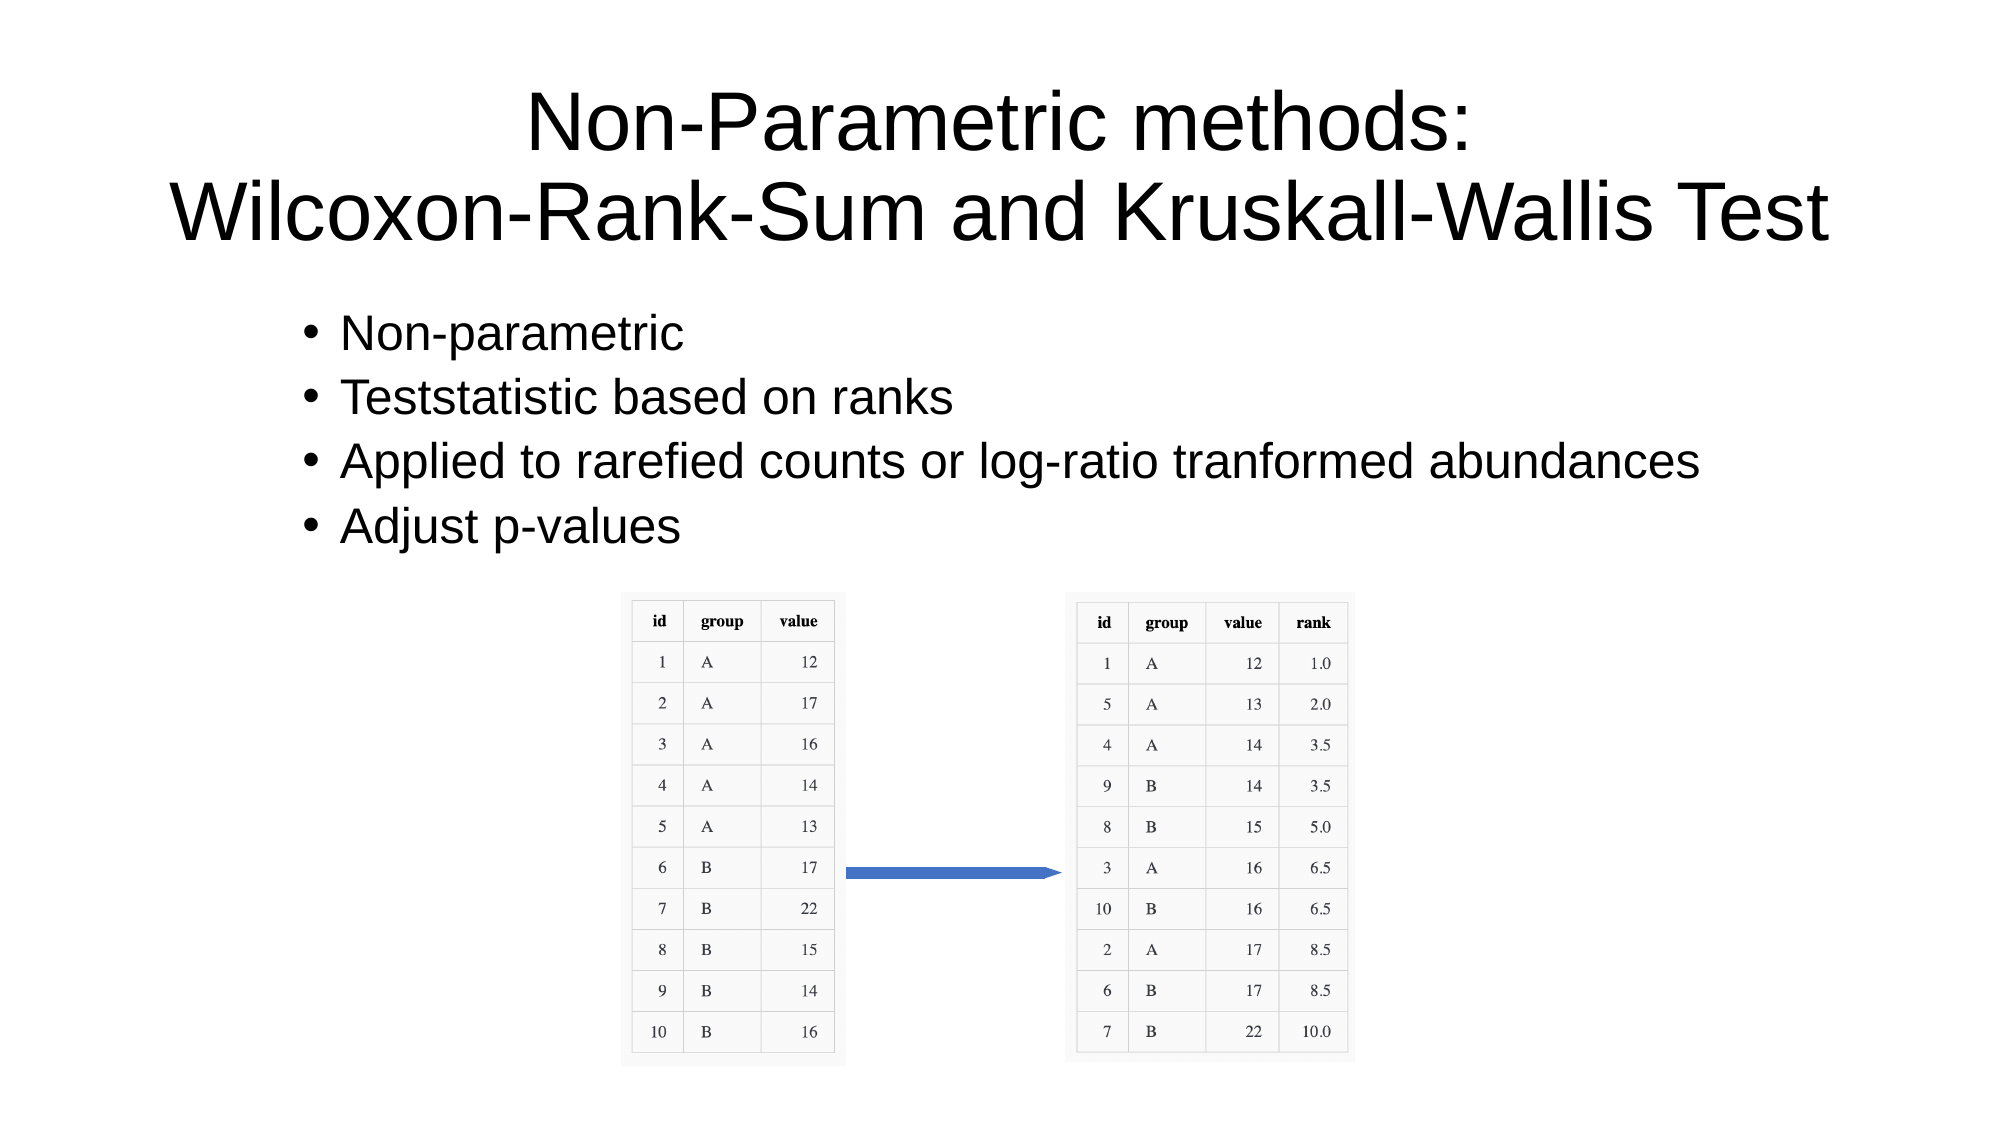

# Non-Parametric methods: Wilcoxon-Rank-Sum and Kruskall-Wallis Test
Non-parametric
Teststatistic based on ranks
Applied to rarefied counts or log-ratio tranformed abundances
Adjust p-values